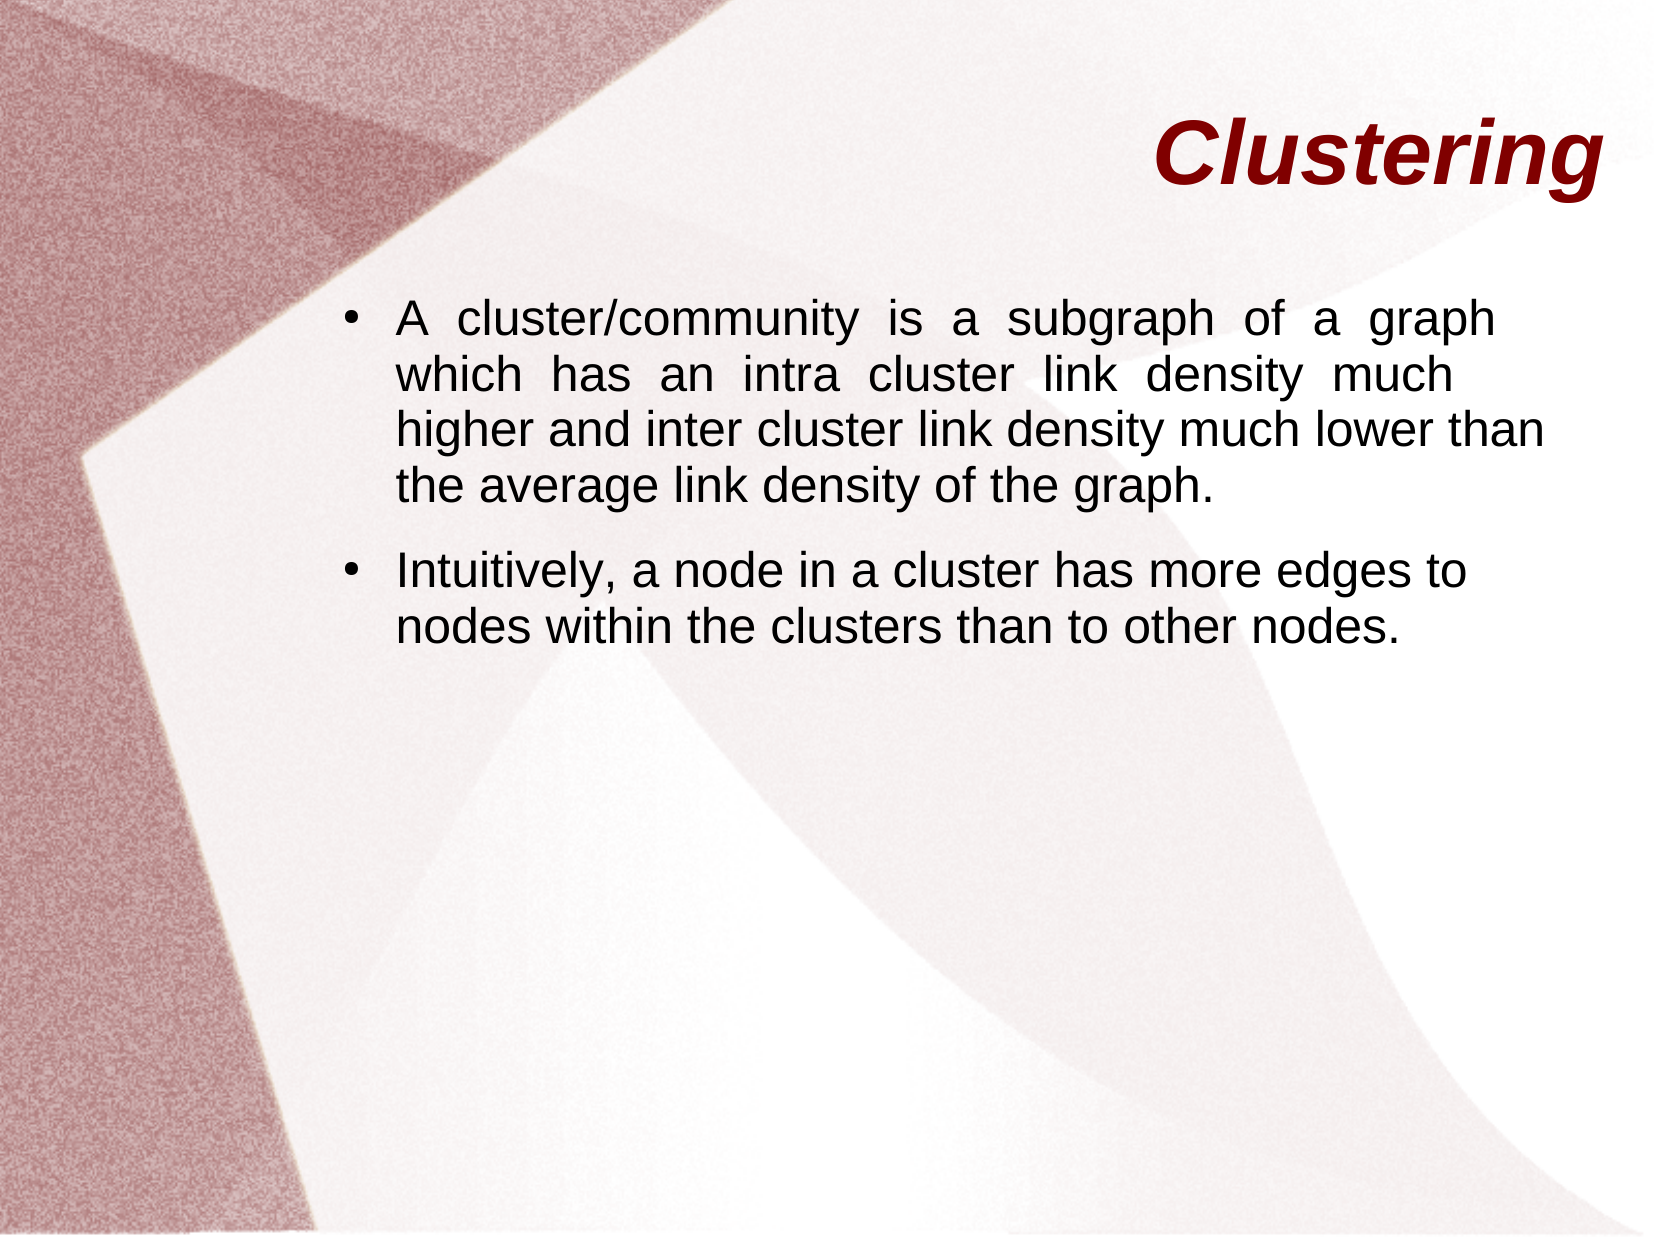

# Clustering
A cluster/community is a subgraph of a graph which has an intra cluster link density much higher and inter cluster link density much lower than the average link density of the graph.
Intuitively, a node in a cluster has more edges to nodes within the clusters than to other nodes.